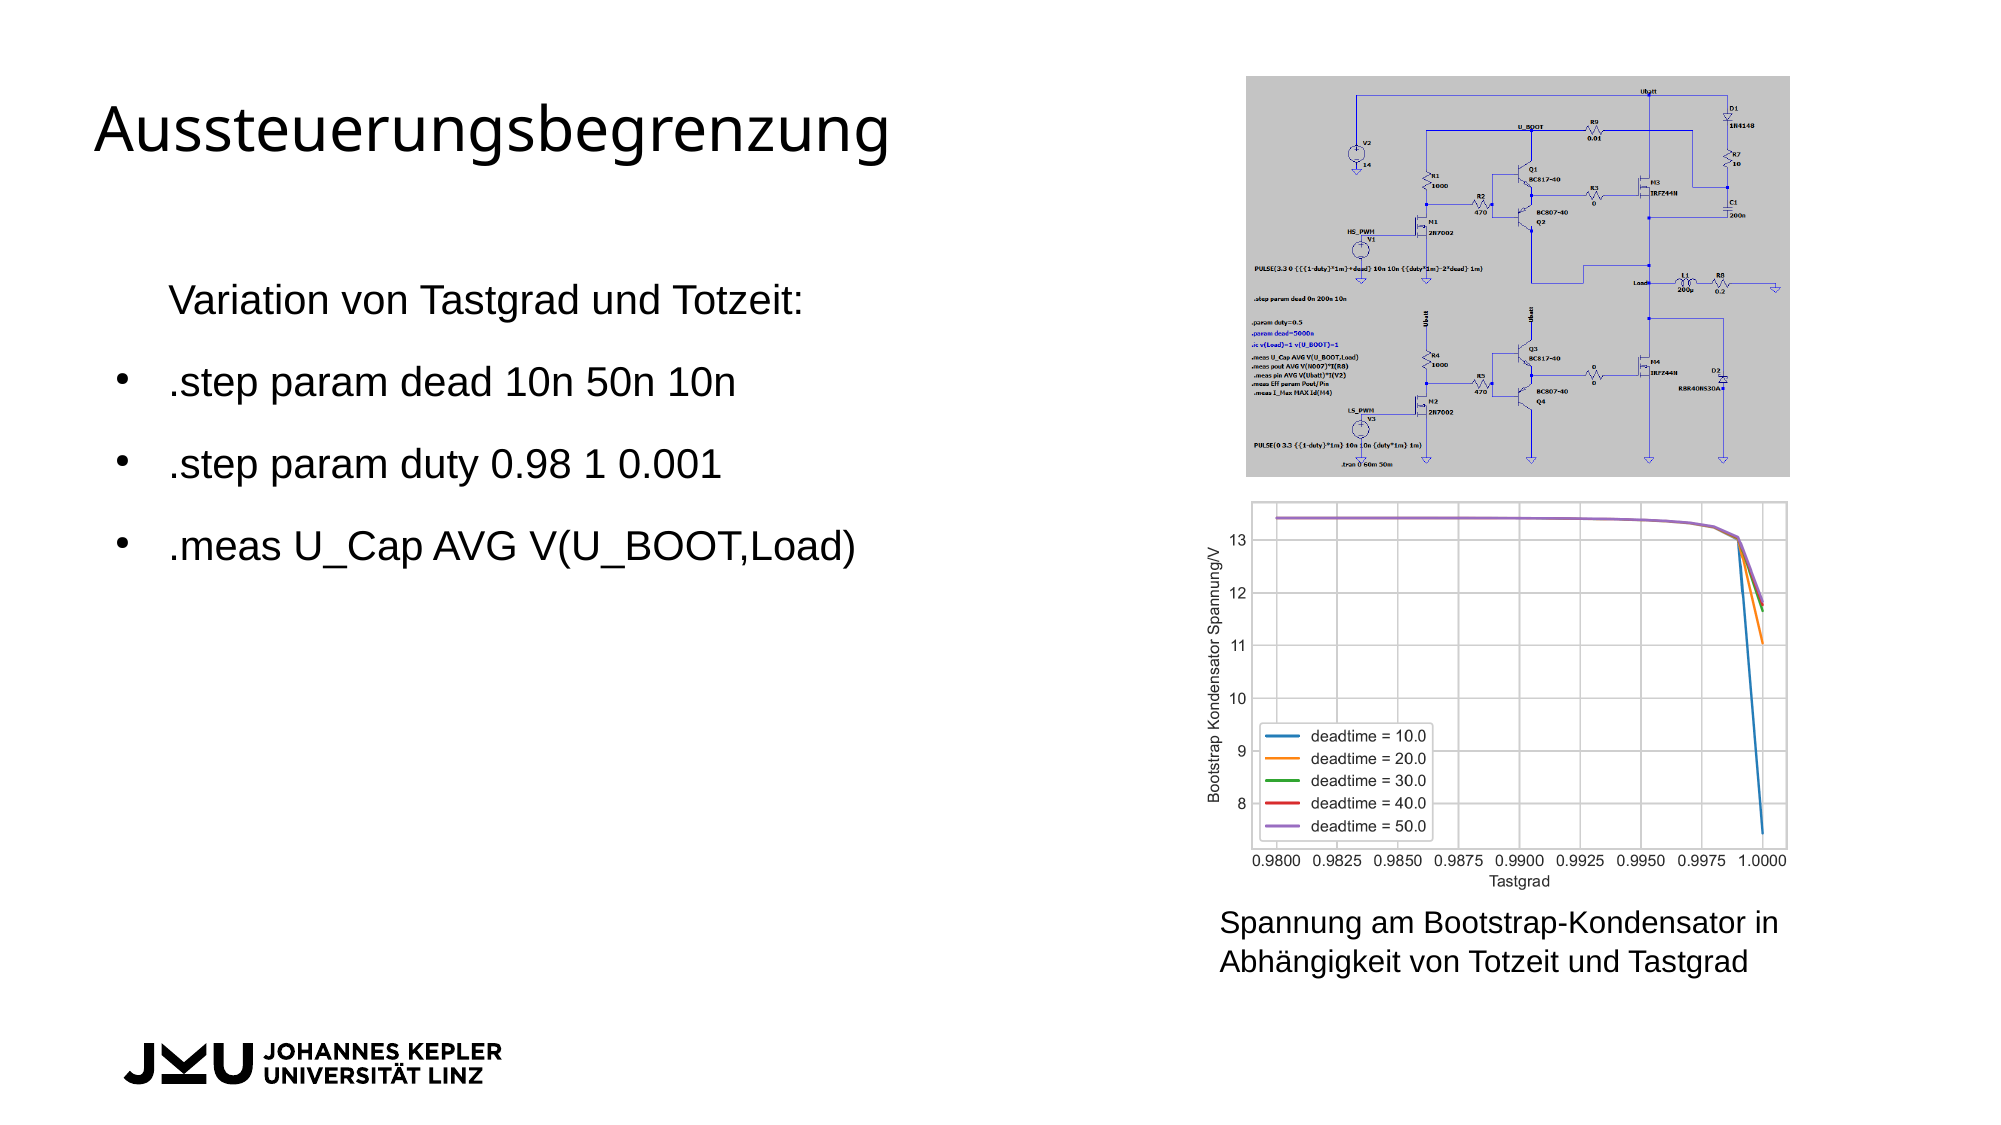

# Aussteuerungsbegrenzung
Variation von Tastgrad und Totzeit:
.step param dead 10n 50n 10n
.step param duty 0.98 1 0.001
.meas U_Cap AVG V(U_BOOT,Load)
Spannung am Bootstrap-Kondensator in Abhängigkeit von Totzeit und Tastgrad